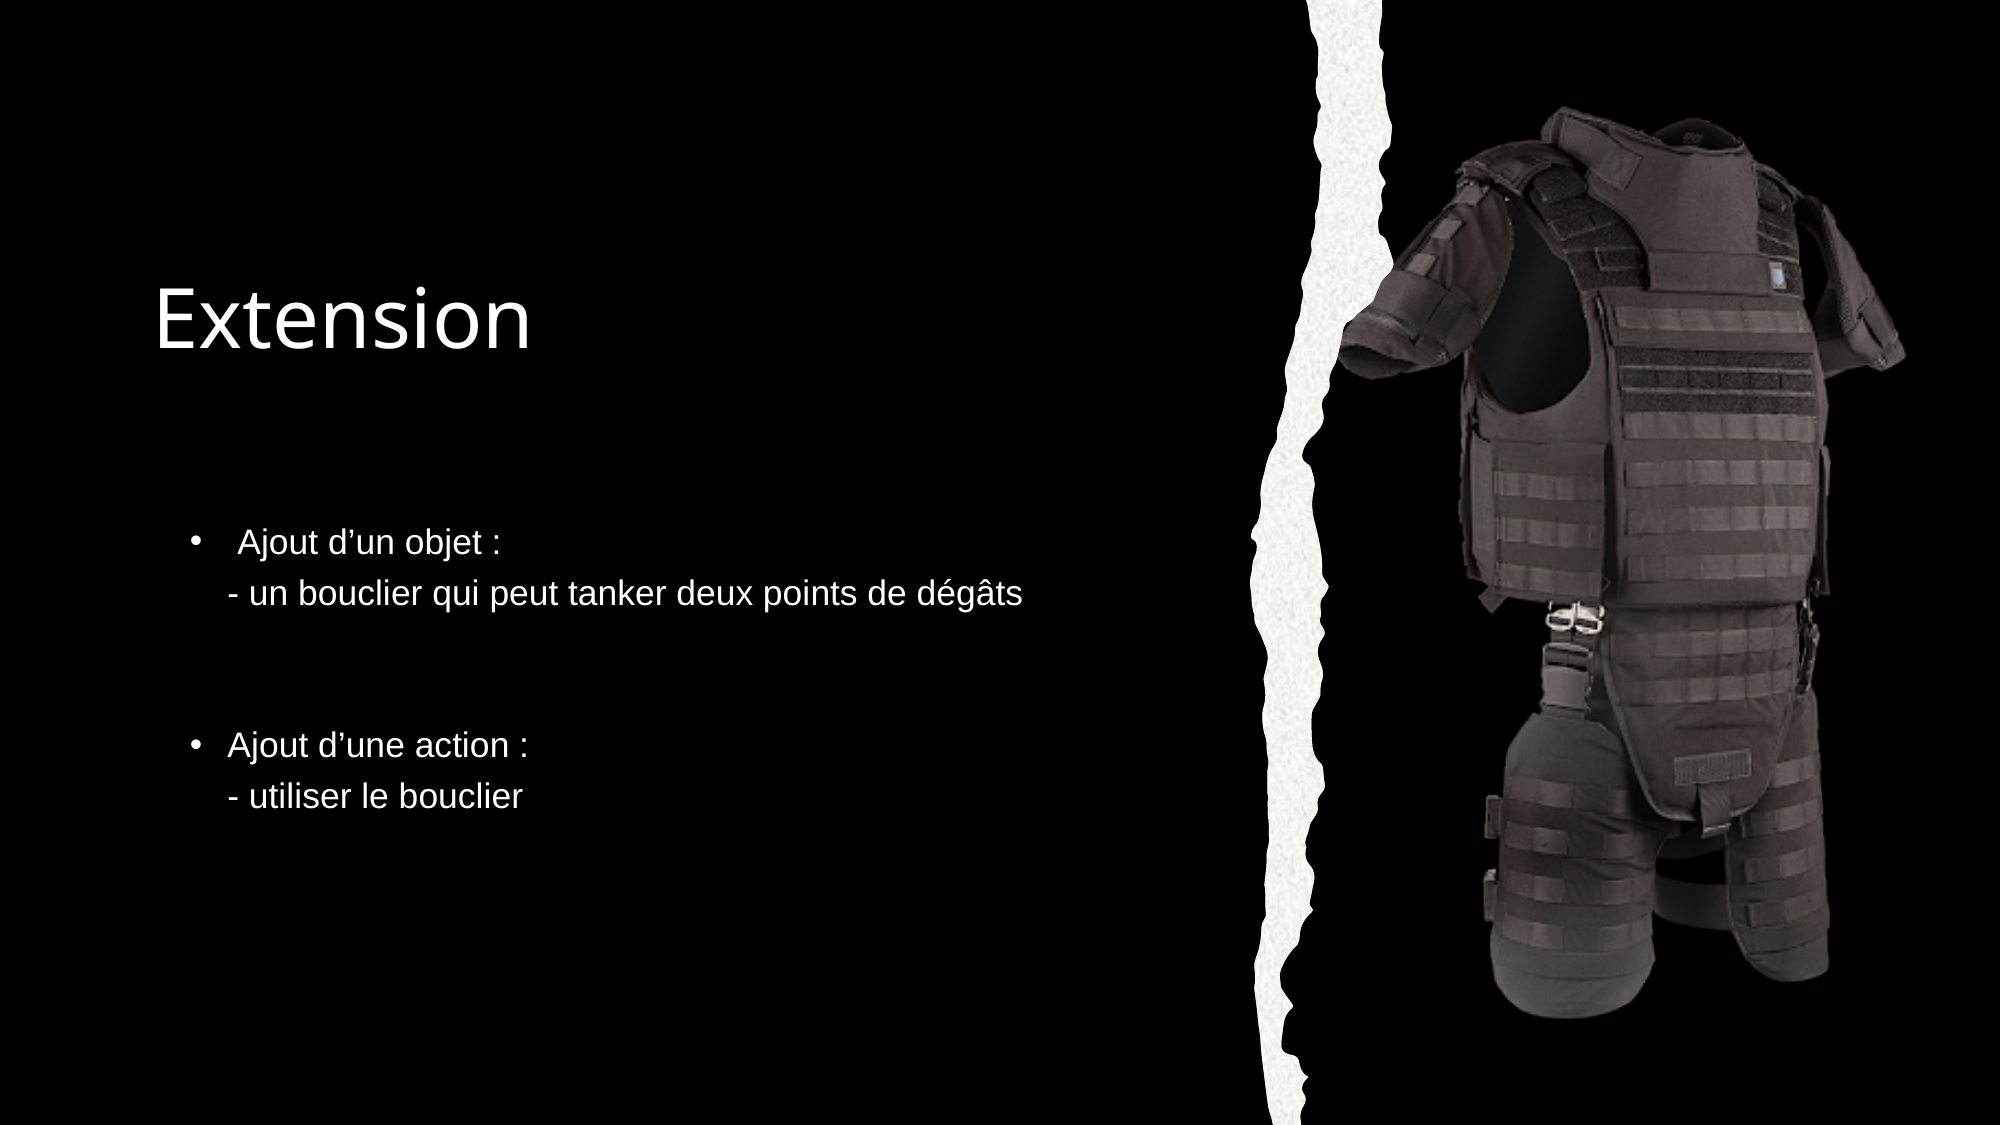

# Extension
 Ajout d’un objet :
	- un bouclier qui peut tanker deux points de dégâts
Ajout d’une action :
	- utiliser le bouclier